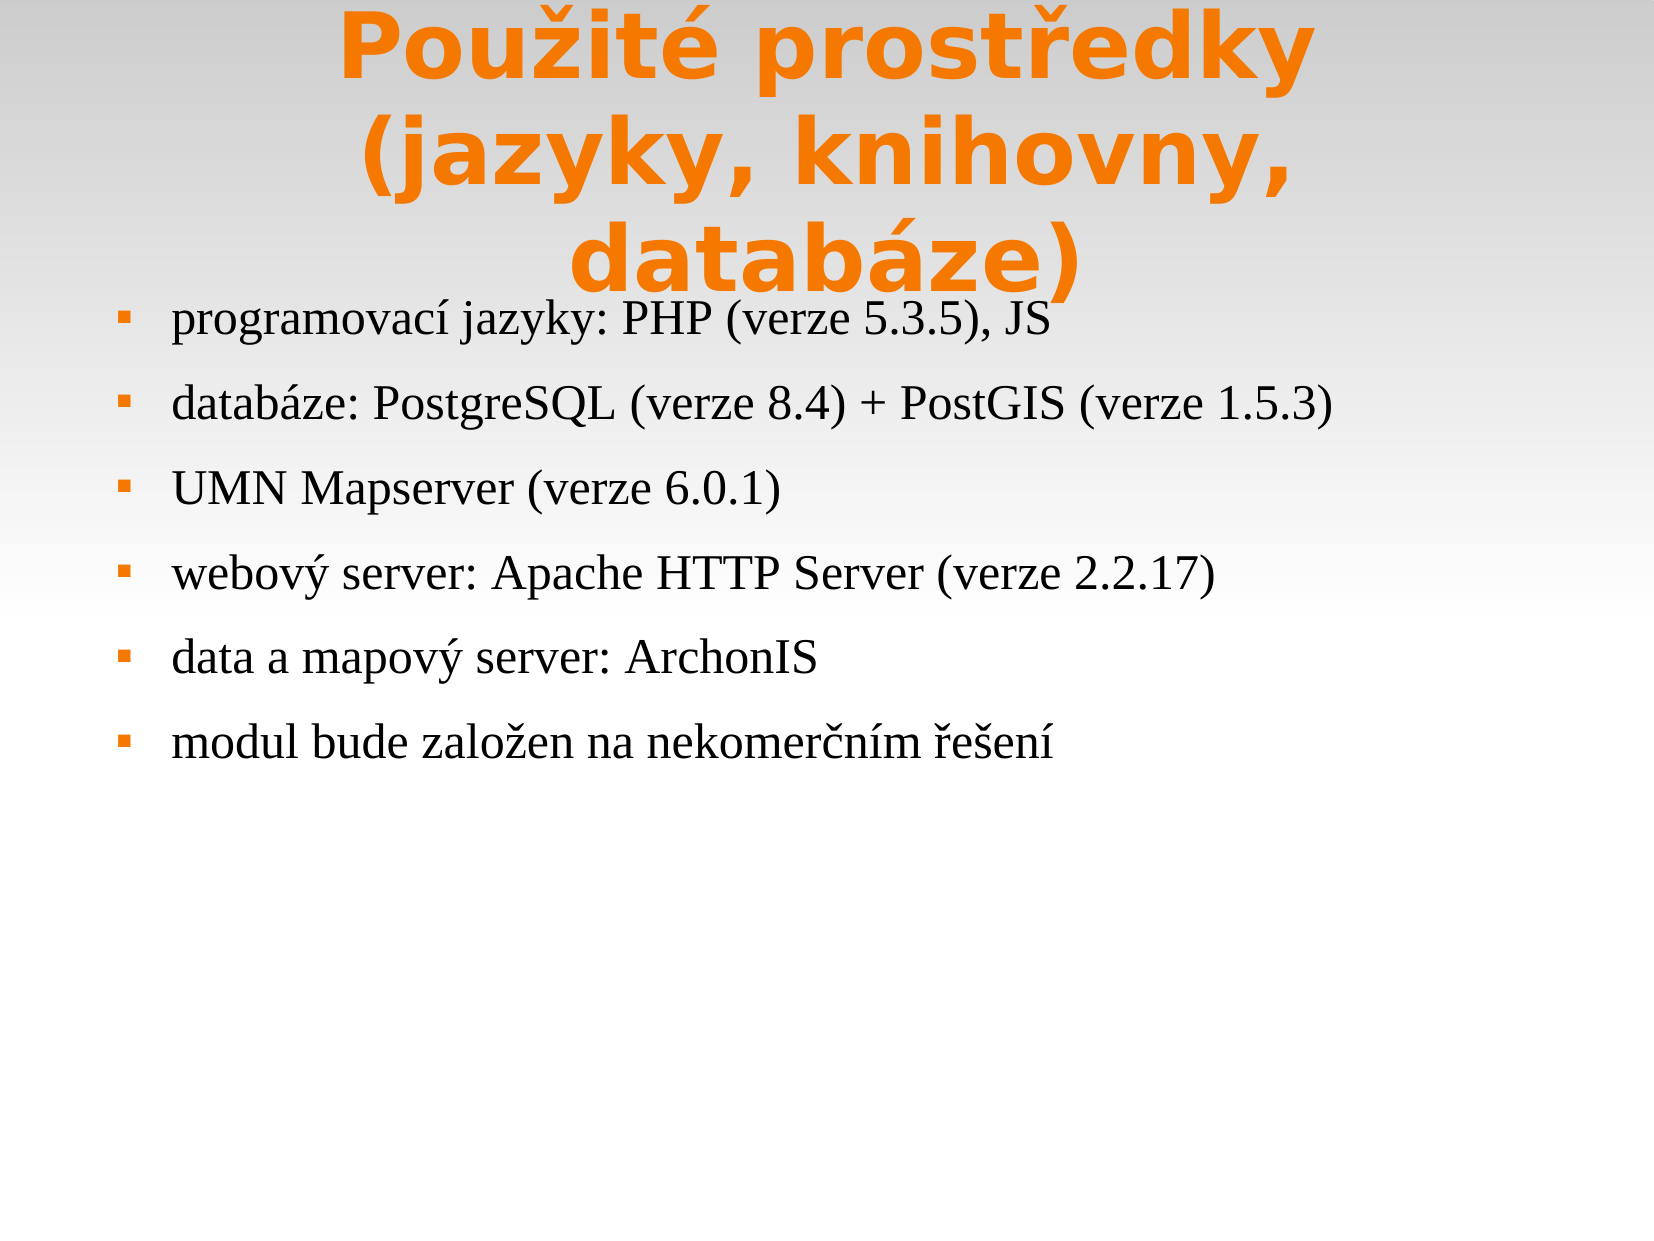

# Použité prostředky (jazyky, knihovny, databáze)
programovací jazyky: PHP (verze 5.3.5), JS
databáze: PostgreSQL (verze 8.4) + PostGIS (verze 1.5.3)
UMN Mapserver (verze 6.0.1)
webový server: Apache HTTP Server (verze 2.2.17)
data a mapový server: ArchonIS
modul bude založen na nekomerčním řešení